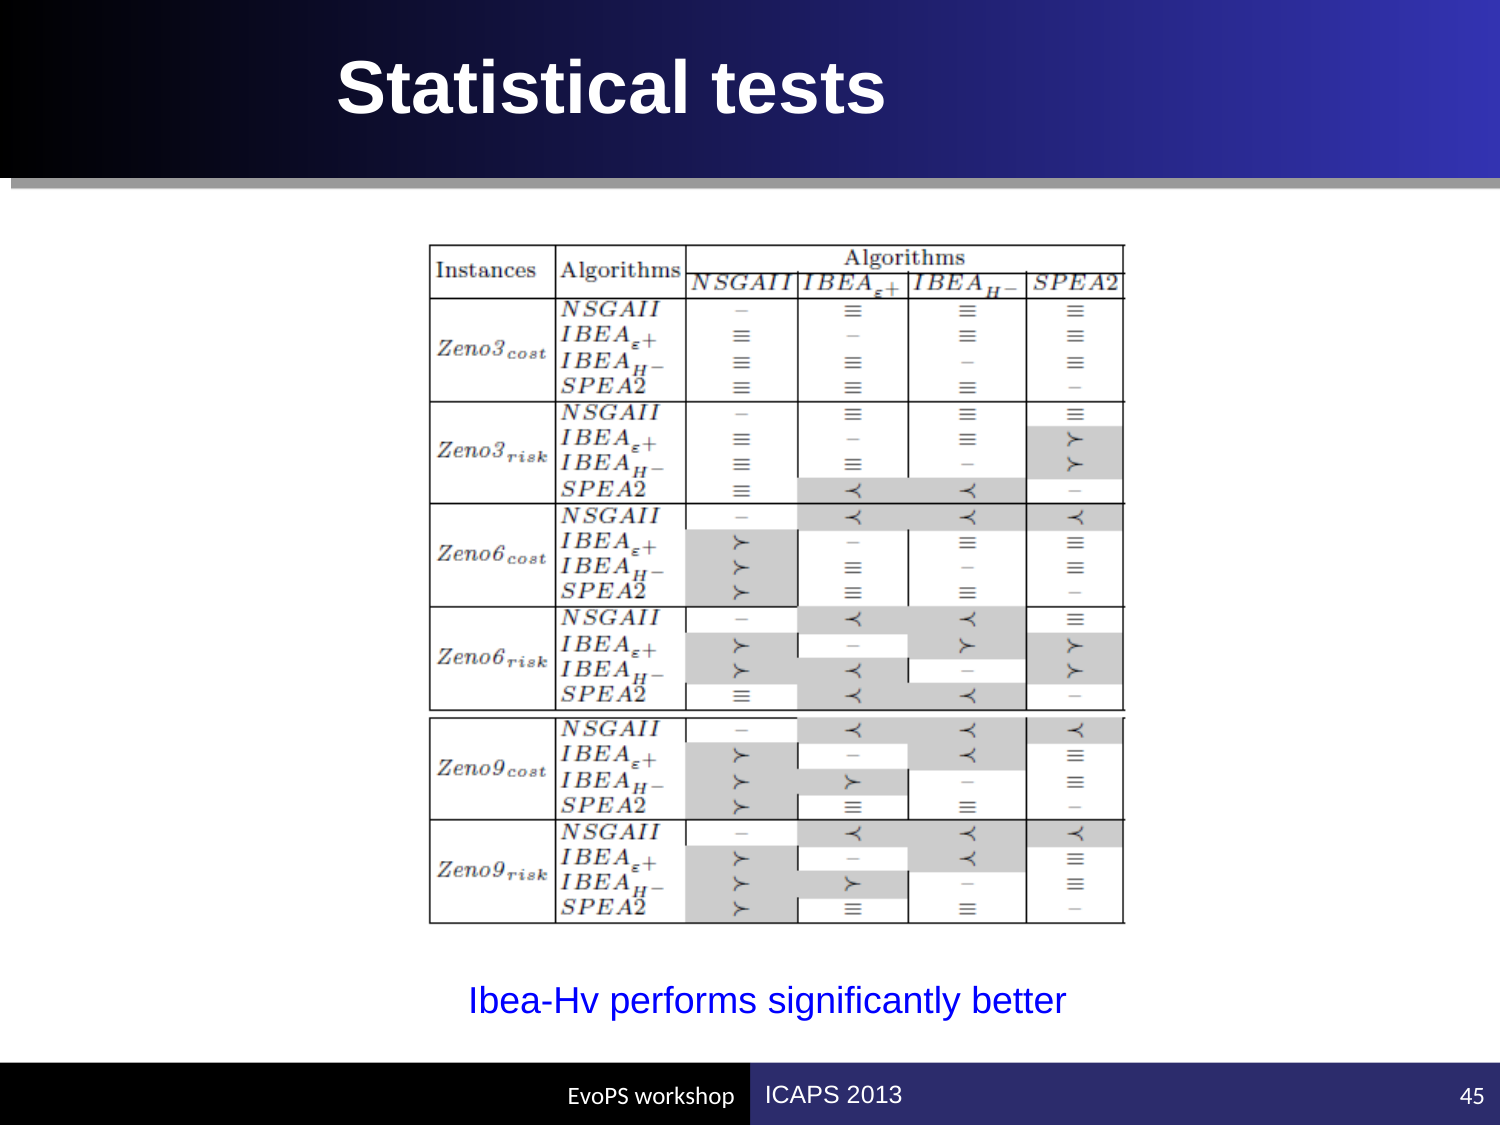

Statistical tests
Ibea-Hv performs significantly better
45